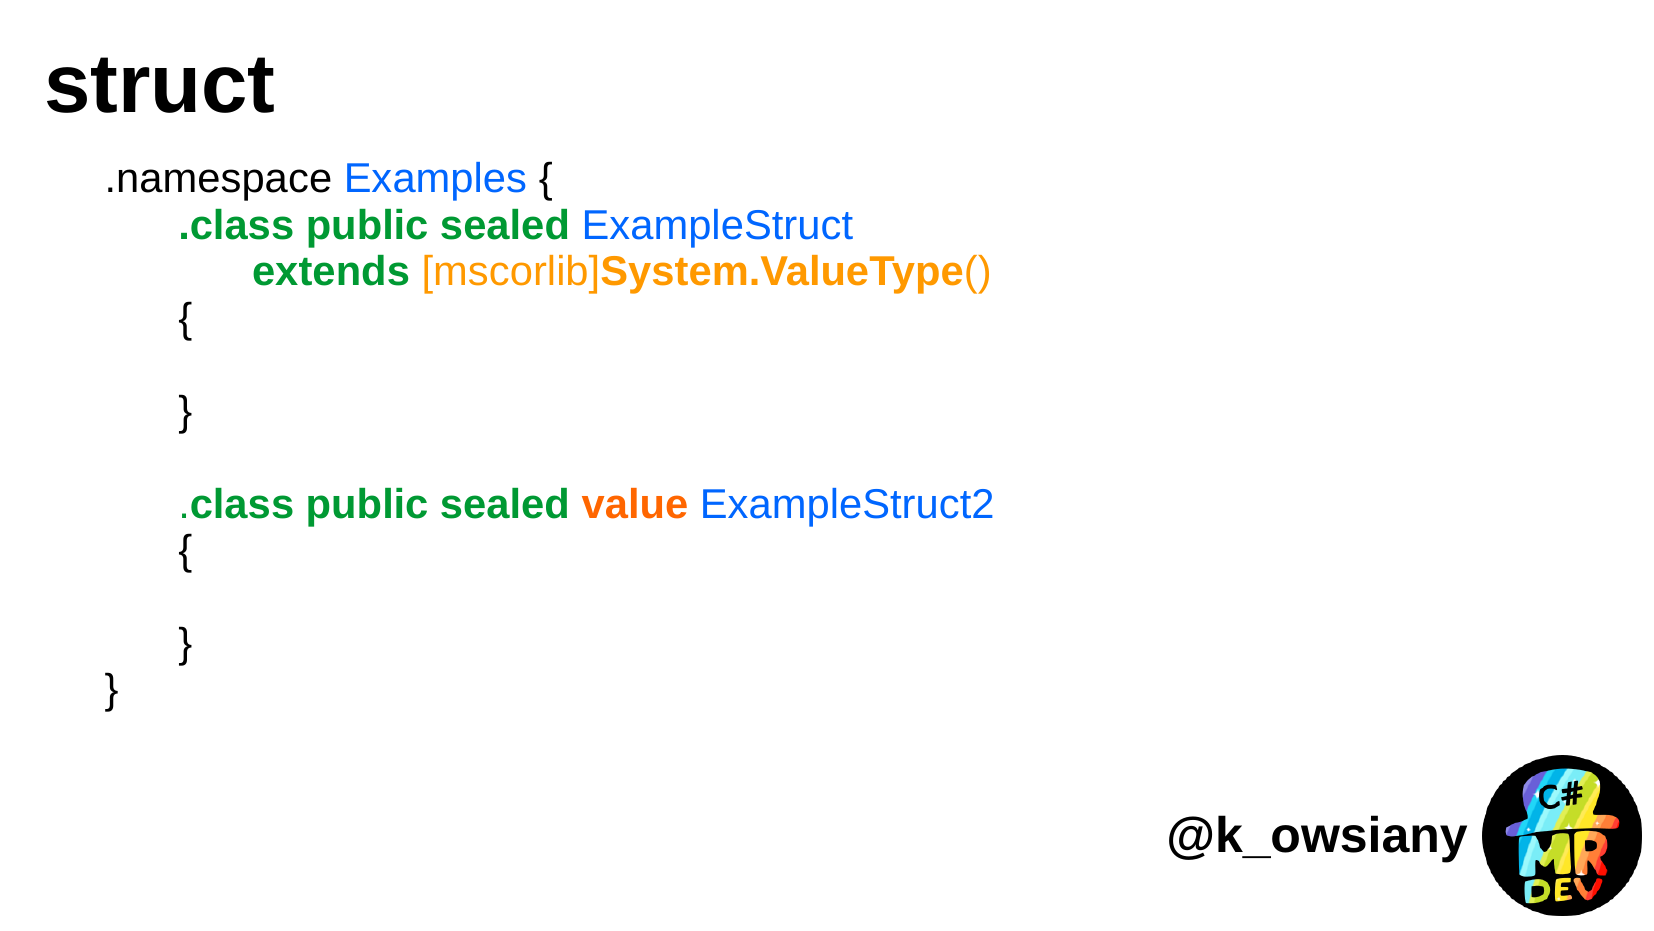

struct
.namespace Examples {
	.class public sealed ExampleStruct
		extends [mscorlib]System.ValueType()
	{
	}
	.class public sealed value ExampleStruct2
	{
	}
}